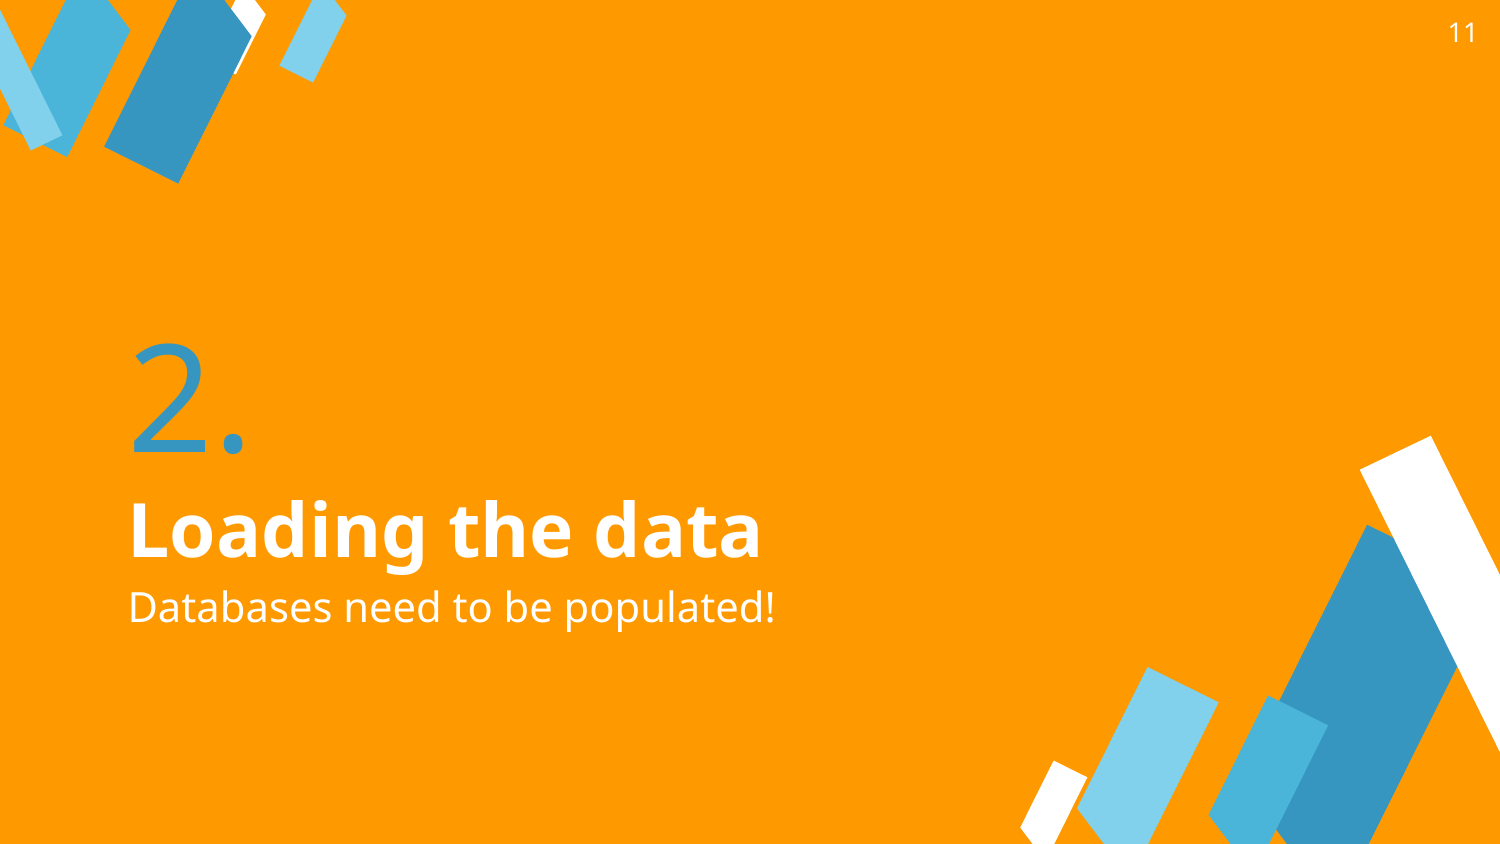

# 2. Loading the data
Databases need to be populated!